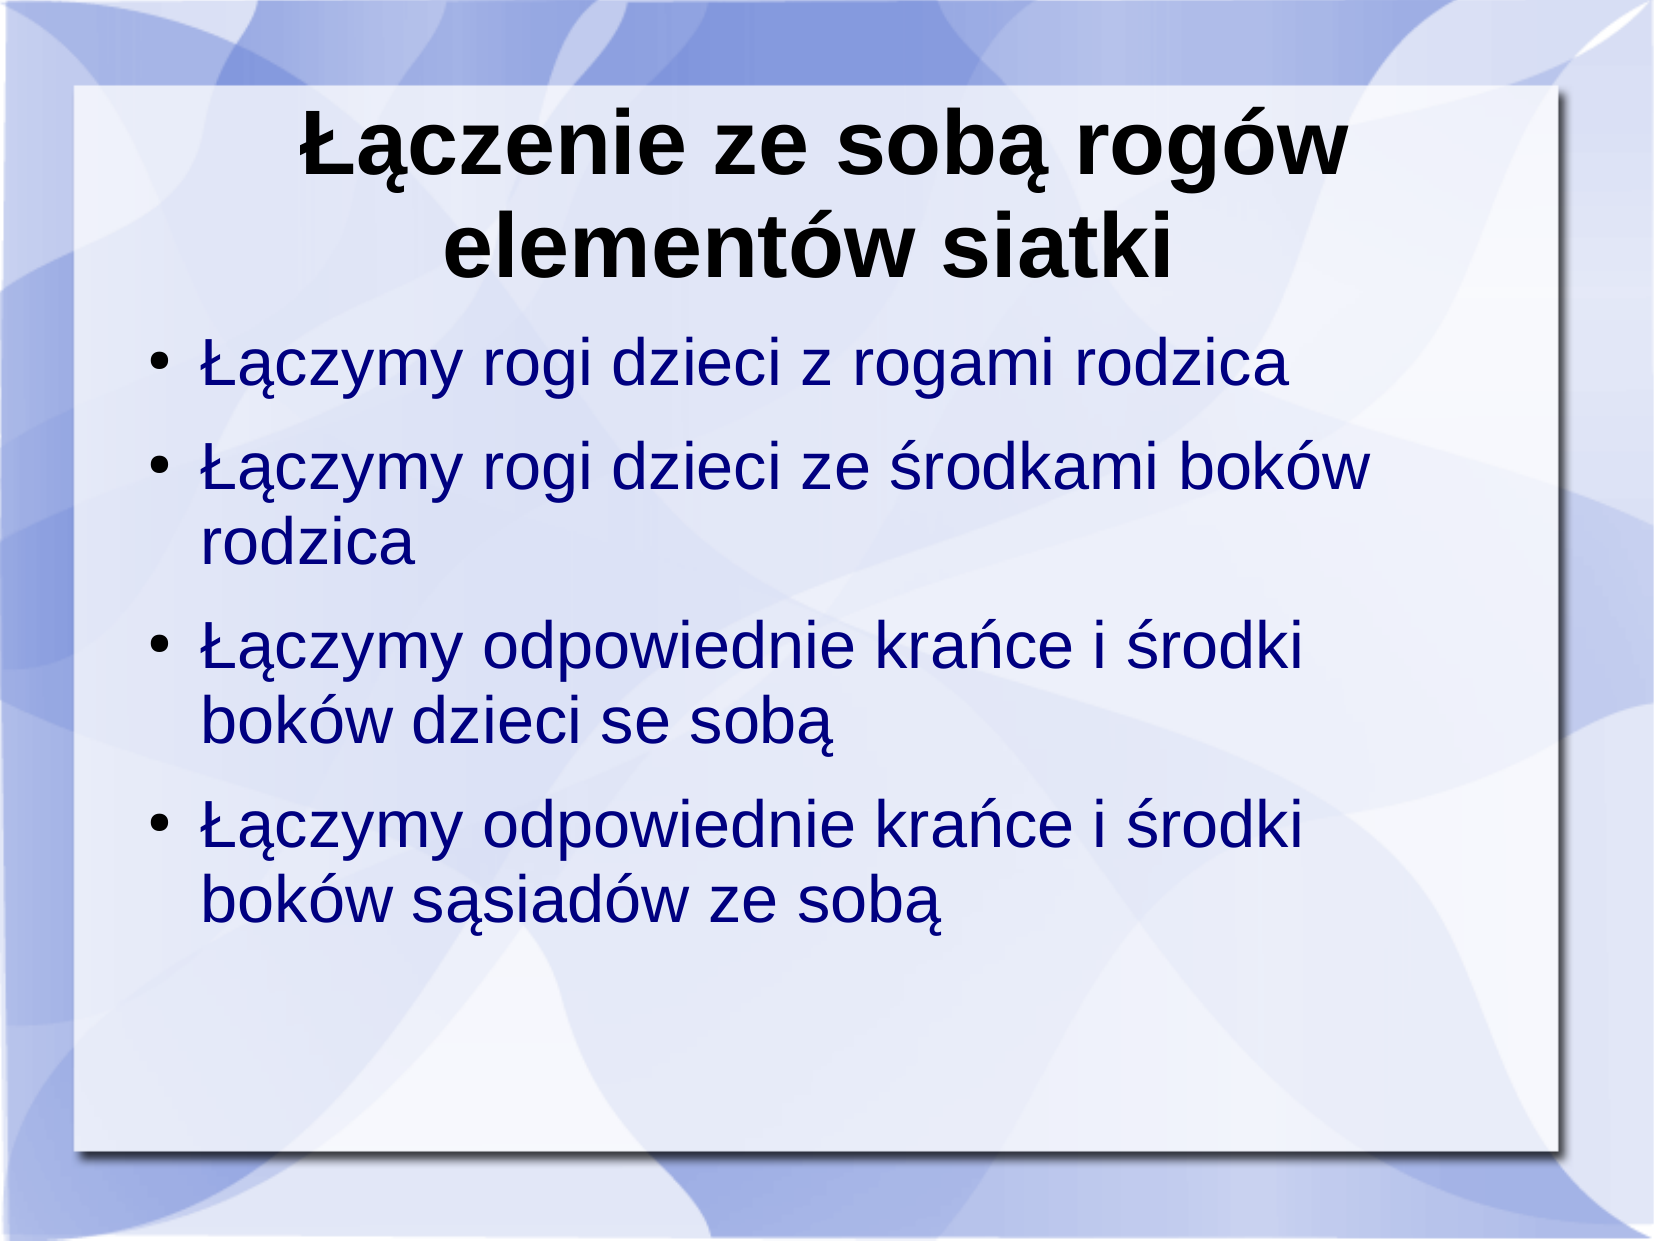

# Łączenie ze sobą rogów elementów siatki
Łączymy rogi dzieci z rogami rodzica
Łączymy rogi dzieci ze środkami boków rodzica
Łączymy odpowiednie krańce i środki boków dzieci se sobą
Łączymy odpowiednie krańce i środki boków sąsiadów ze sobą